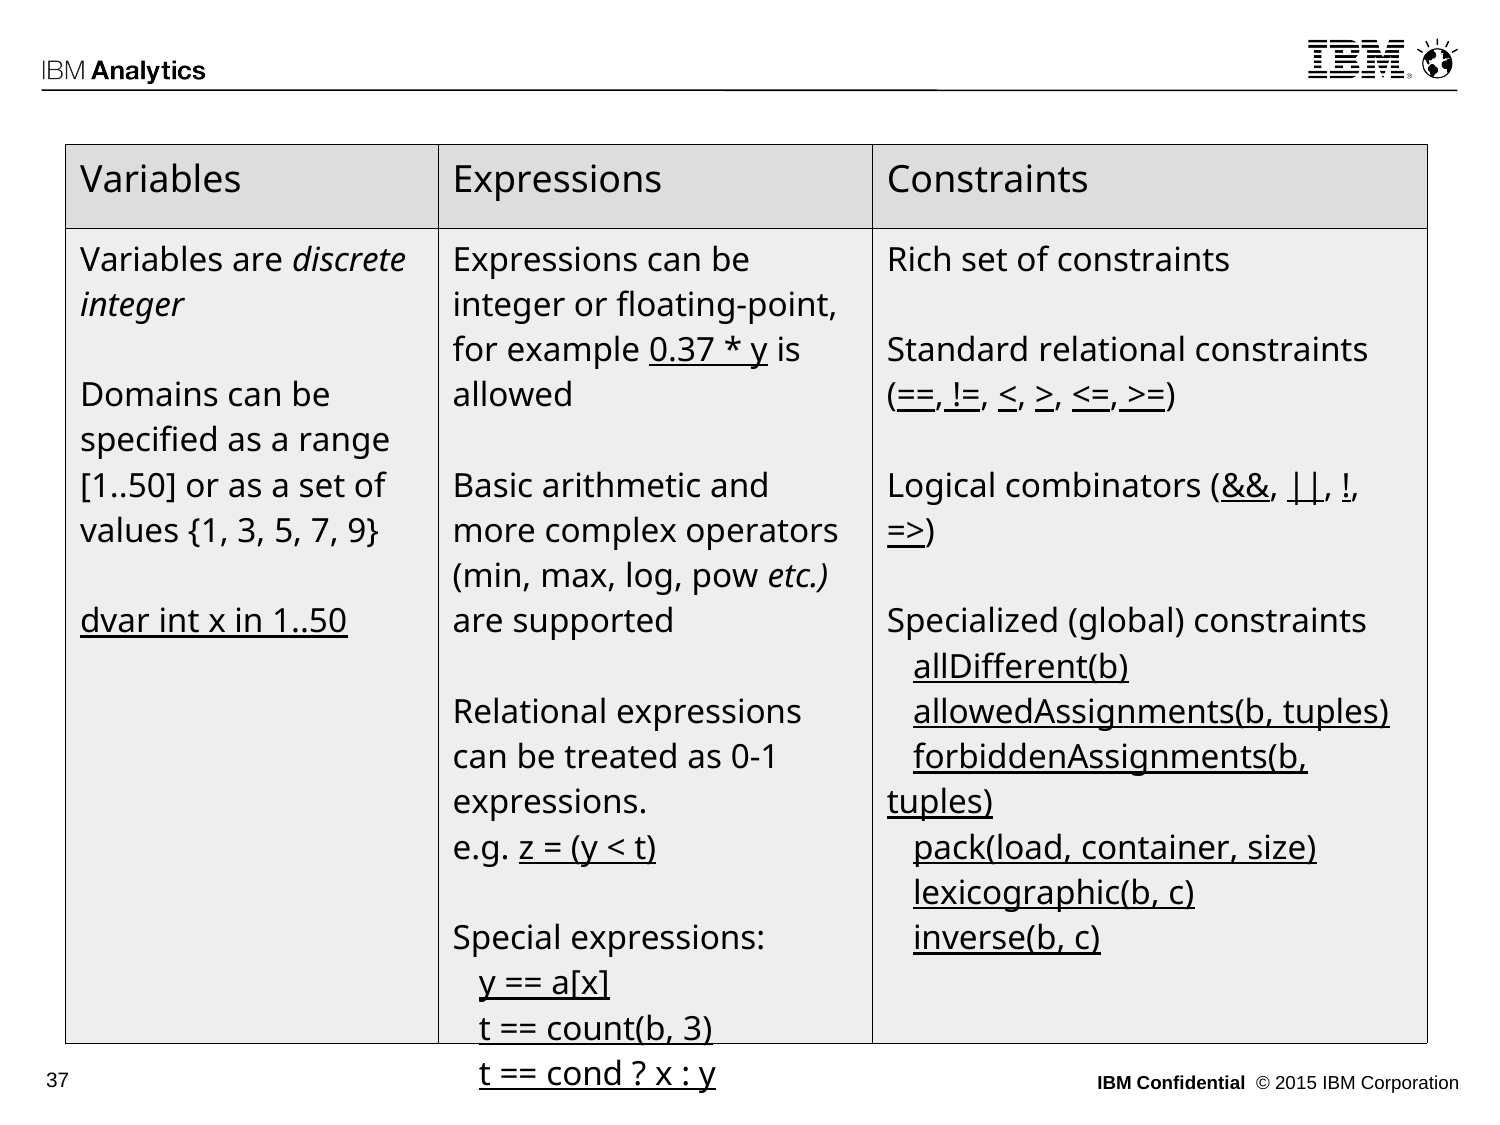

| Variables | Expressions | Constraints |
| --- | --- | --- |
| Variables are discrete integer Domains can be specified as a range [1..50] or as a set of values {1, 3, 5, 7, 9} dvar int x in 1..50 | Expressions can be integer or floating-point, for example 0.37 \* y is allowed Basic arithmetic and more complex operators (min, max, log, pow etc.) are supported Relational expressions can be treated as 0-1 expressions. e.g. z = (y < t) Special expressions: y == a[x] t == count(b, 3) t == cond ? x : y | Rich set of constraints Standard relational constraints (==, !=, <, >, <=, >=) Logical combinators (&&, ||, !, =>) Specialized (global) constraints allDifferent(b) allowedAssignments(b, tuples) forbiddenAssignments(b, tuples) pack(load, container, size) lexicographic(b, c) inverse(b, c) |